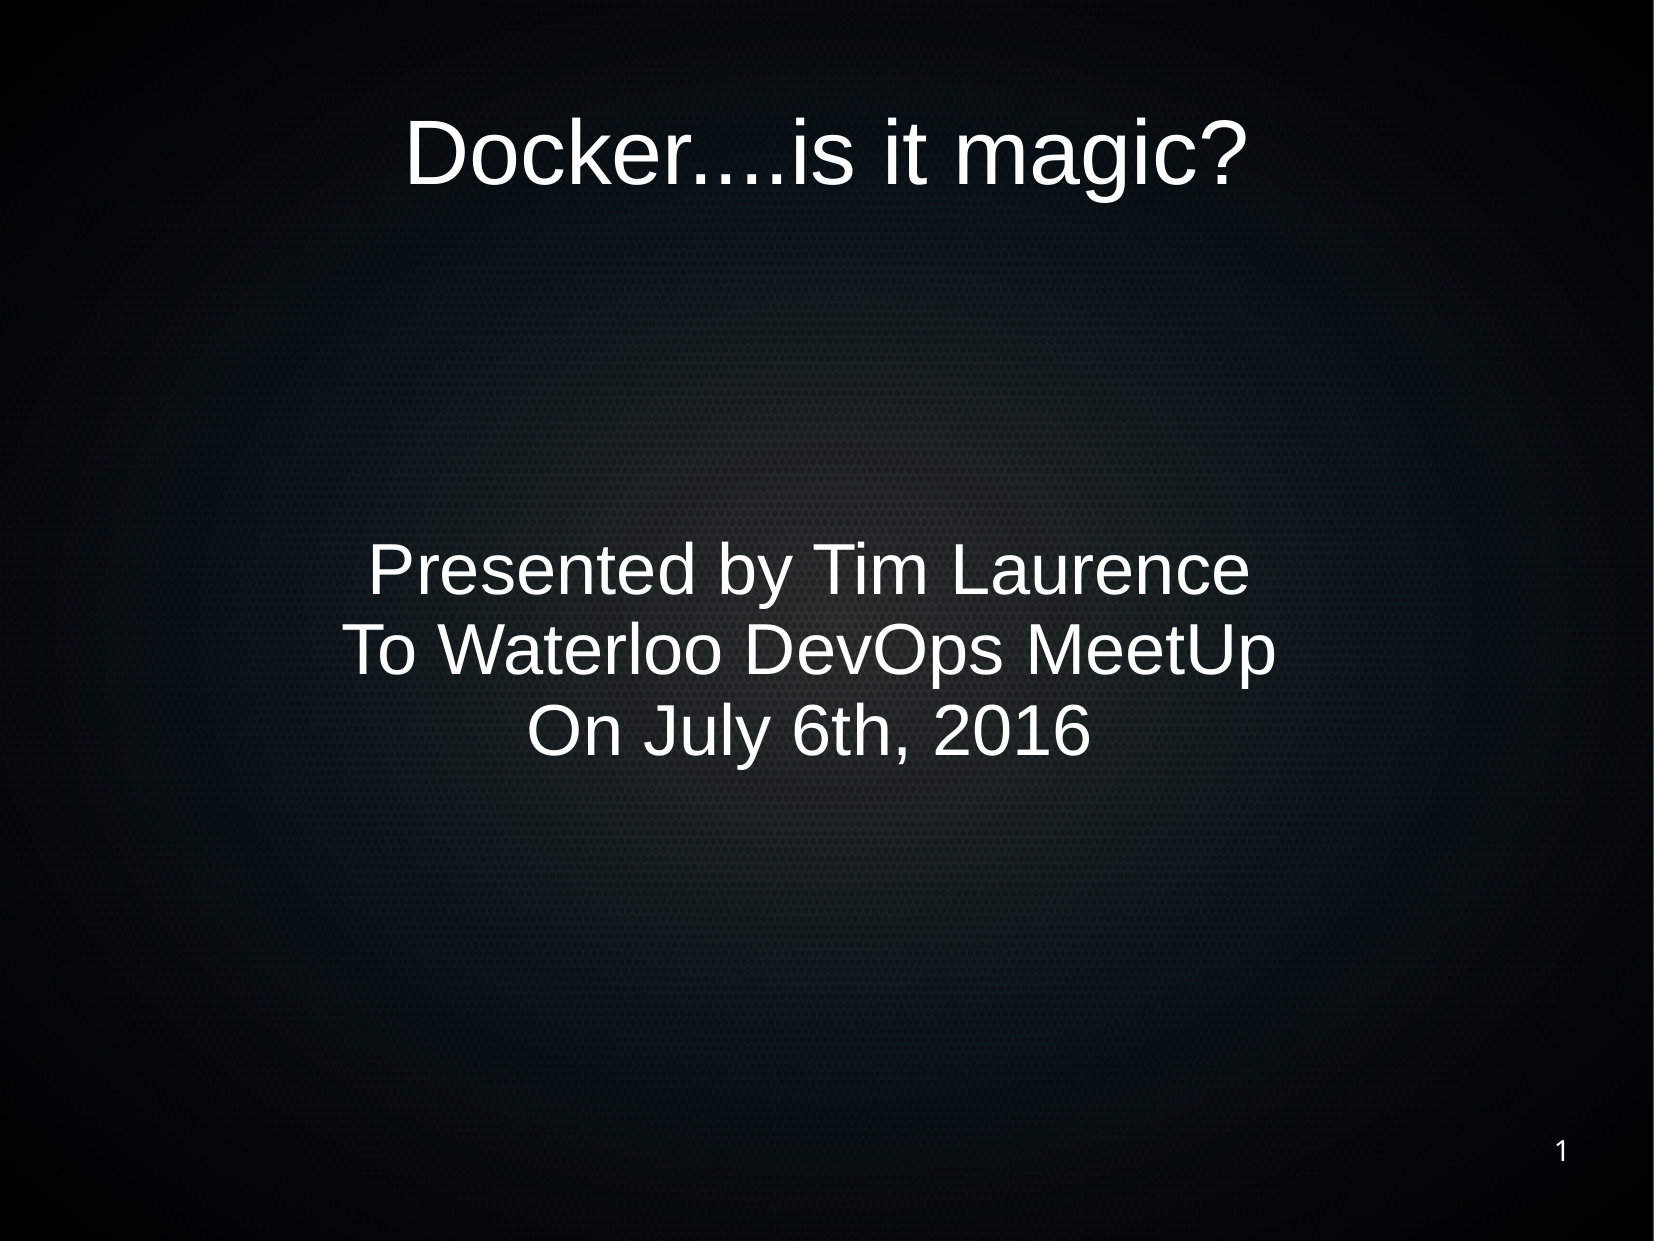

# Docker....is it magic?
Presented by Tim Laurence
To Waterloo DevOps MeetUp
On July 6th, 2016
1